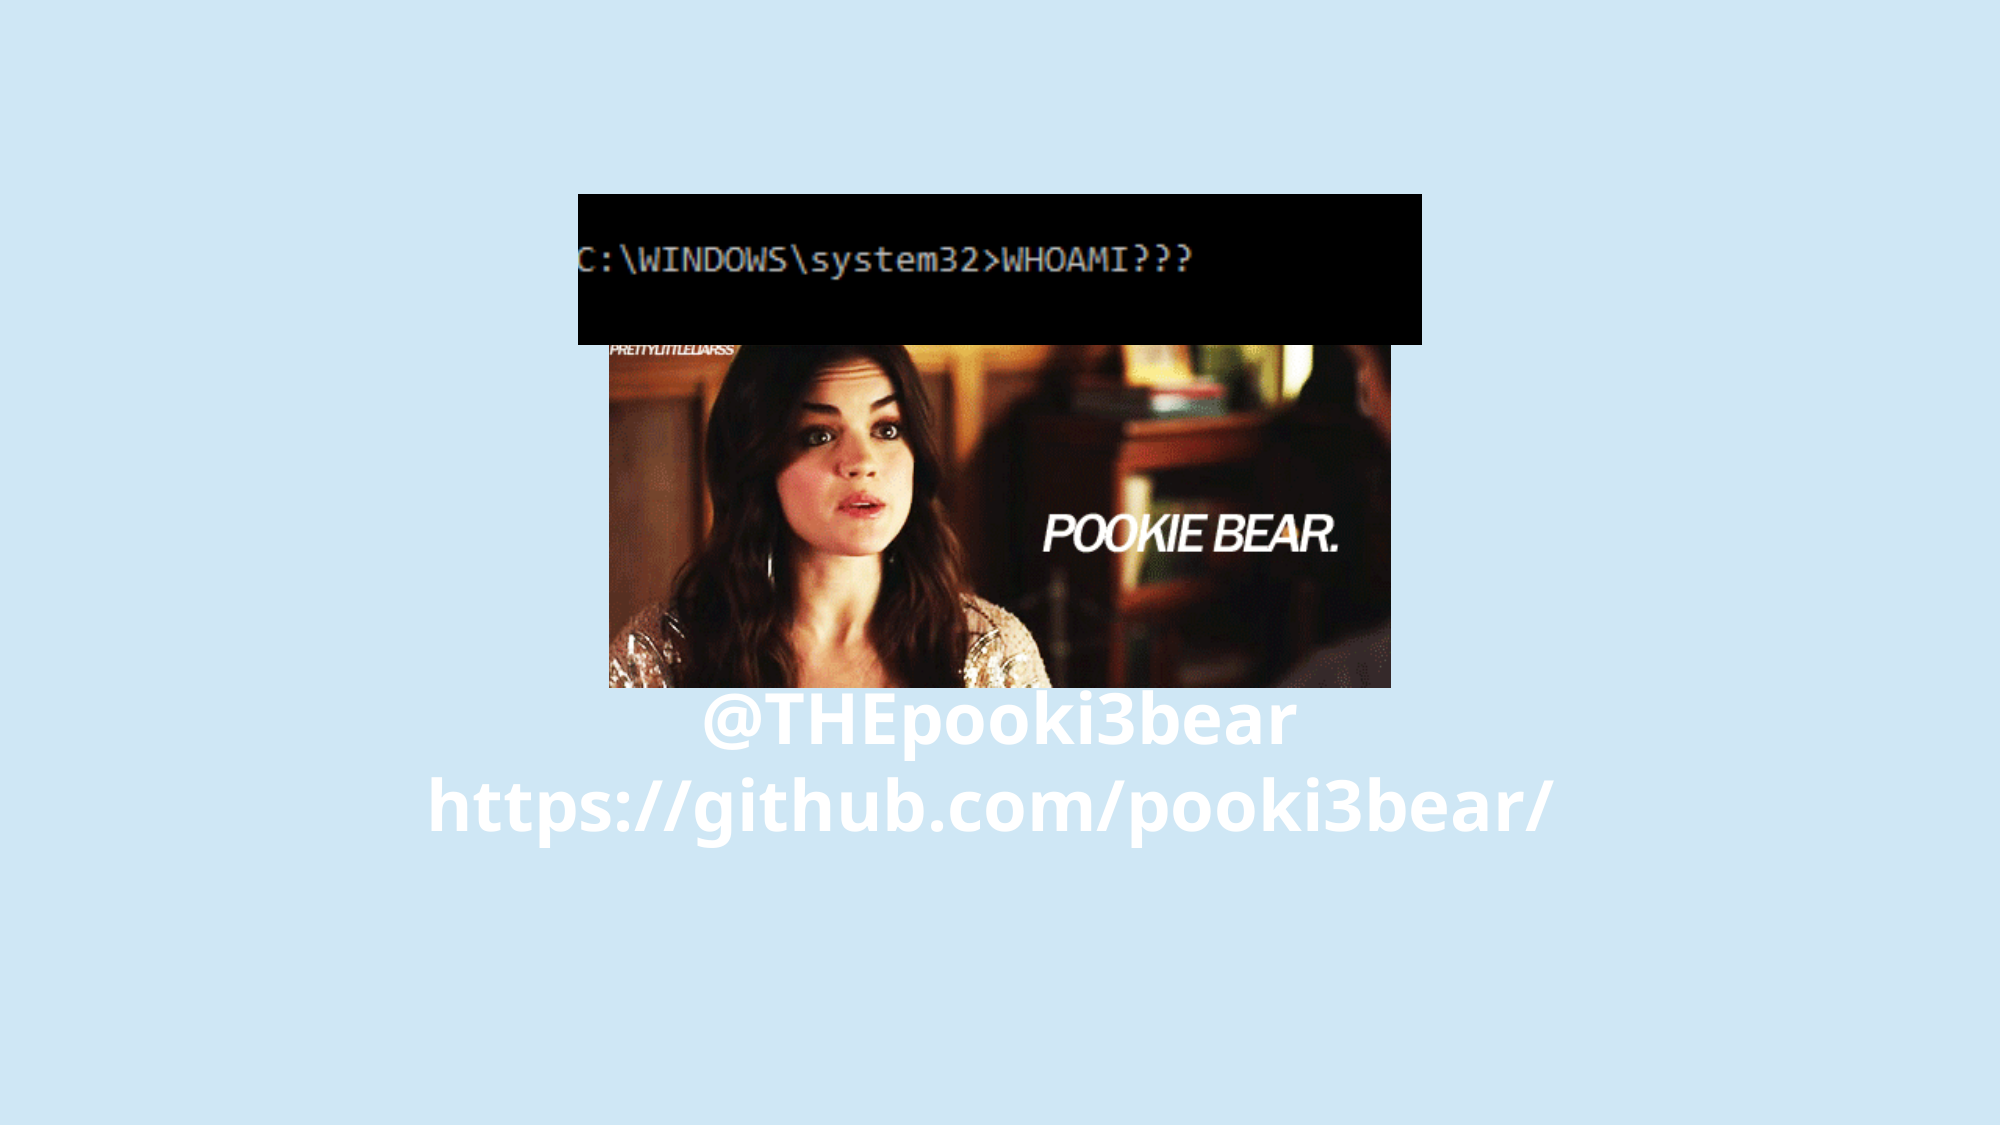

# Speaker bio
Am Pookiebear:
@THEpooki3bear
https://github.com/pooki3bear/